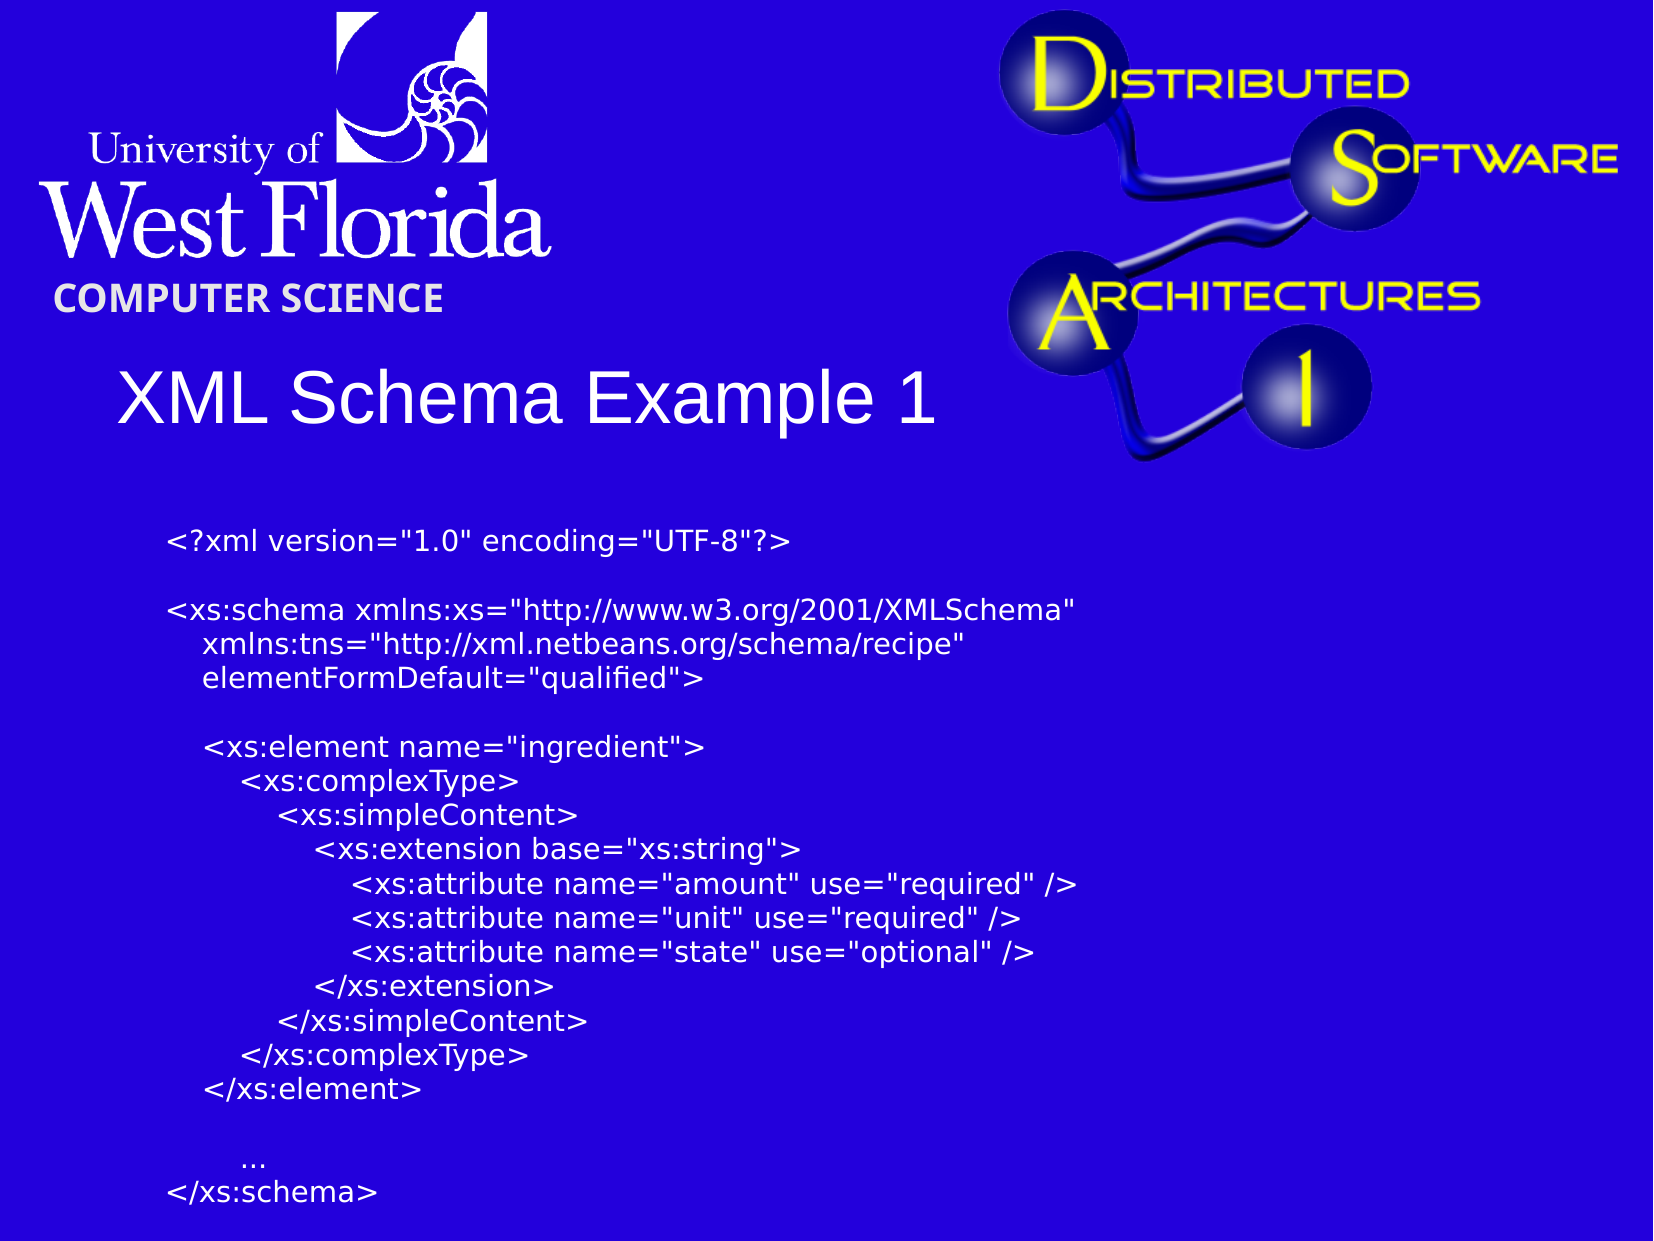

COMPUTER SCIENCE
# XML Schema Example 1
<?xml version="1.0" encoding="UTF-8"?>
<xs:schema xmlns:xs="http://www.w3.org/2001/XMLSchema"
 xmlns:tns="http://xml.netbeans.org/schema/recipe"
 elementFormDefault="qualified">
 <xs:element name="ingredient">
 <xs:complexType>
 <xs:simpleContent>
 <xs:extension base="xs:string">
 <xs:attribute name="amount" use="required" />
 <xs:attribute name="unit" use="required" />
 <xs:attribute name="state" use="optional" />
 </xs:extension>
 </xs:simpleContent>
 </xs:complexType>
 </xs:element>
 	...
</xs:schema>